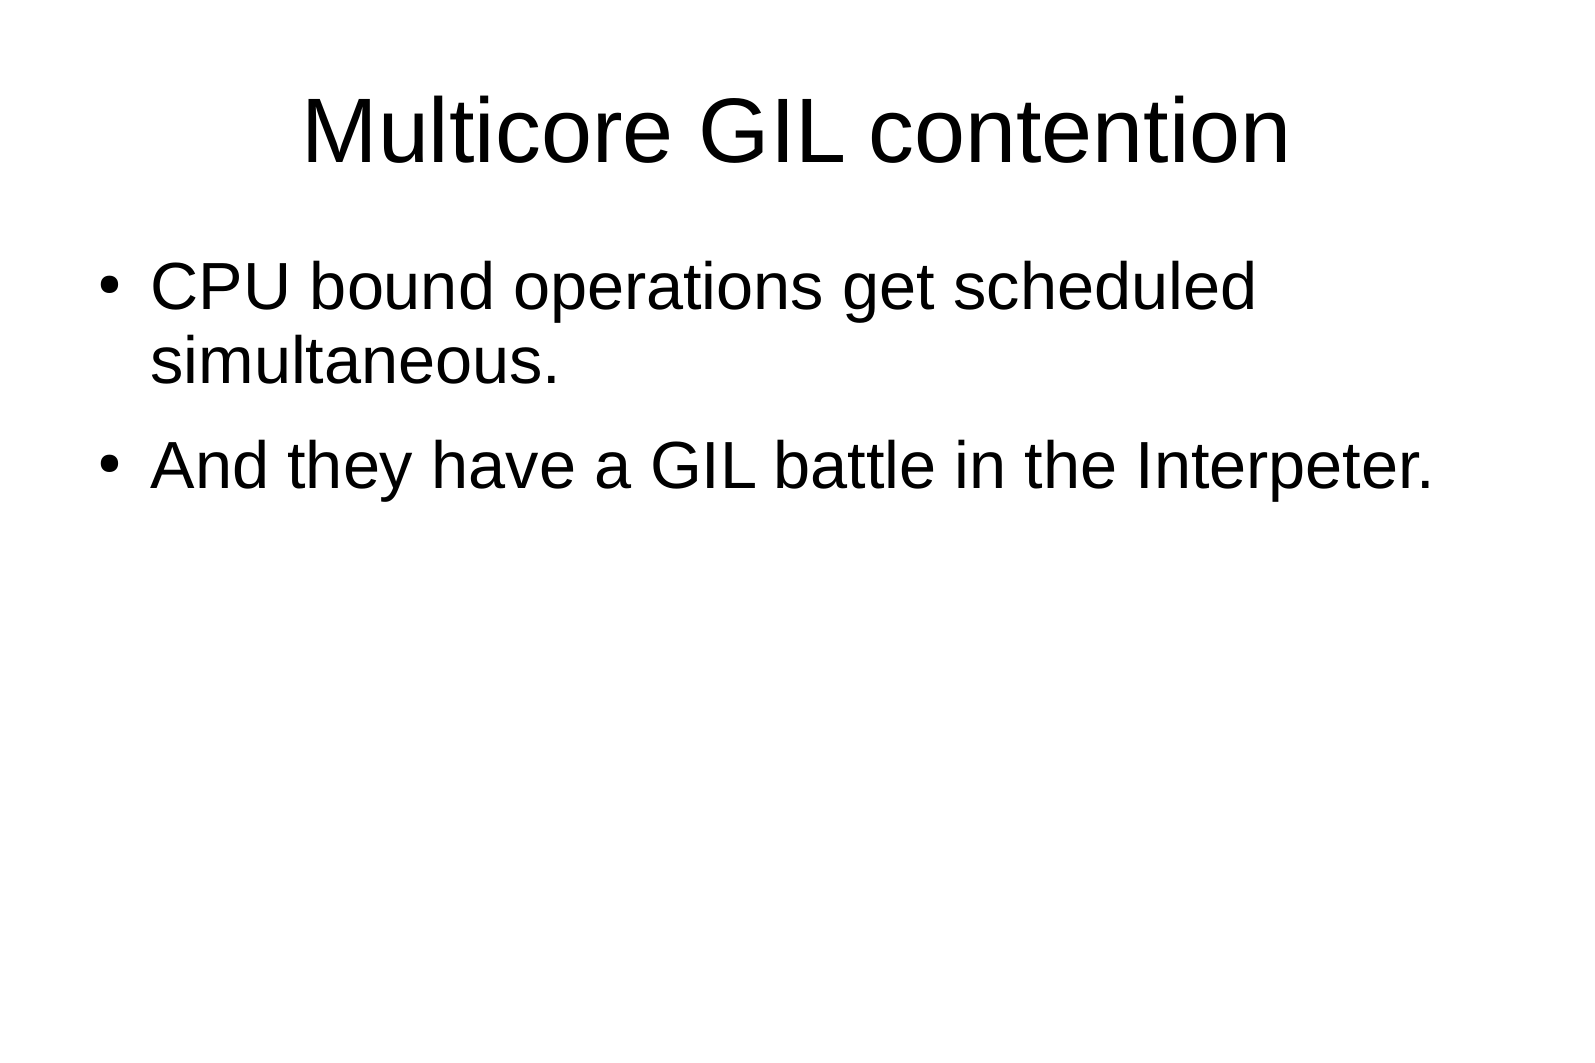

# Multicore GIL contention
CPU bound operations get scheduled simultaneous.
And they have a GIL battle in the Interpeter.